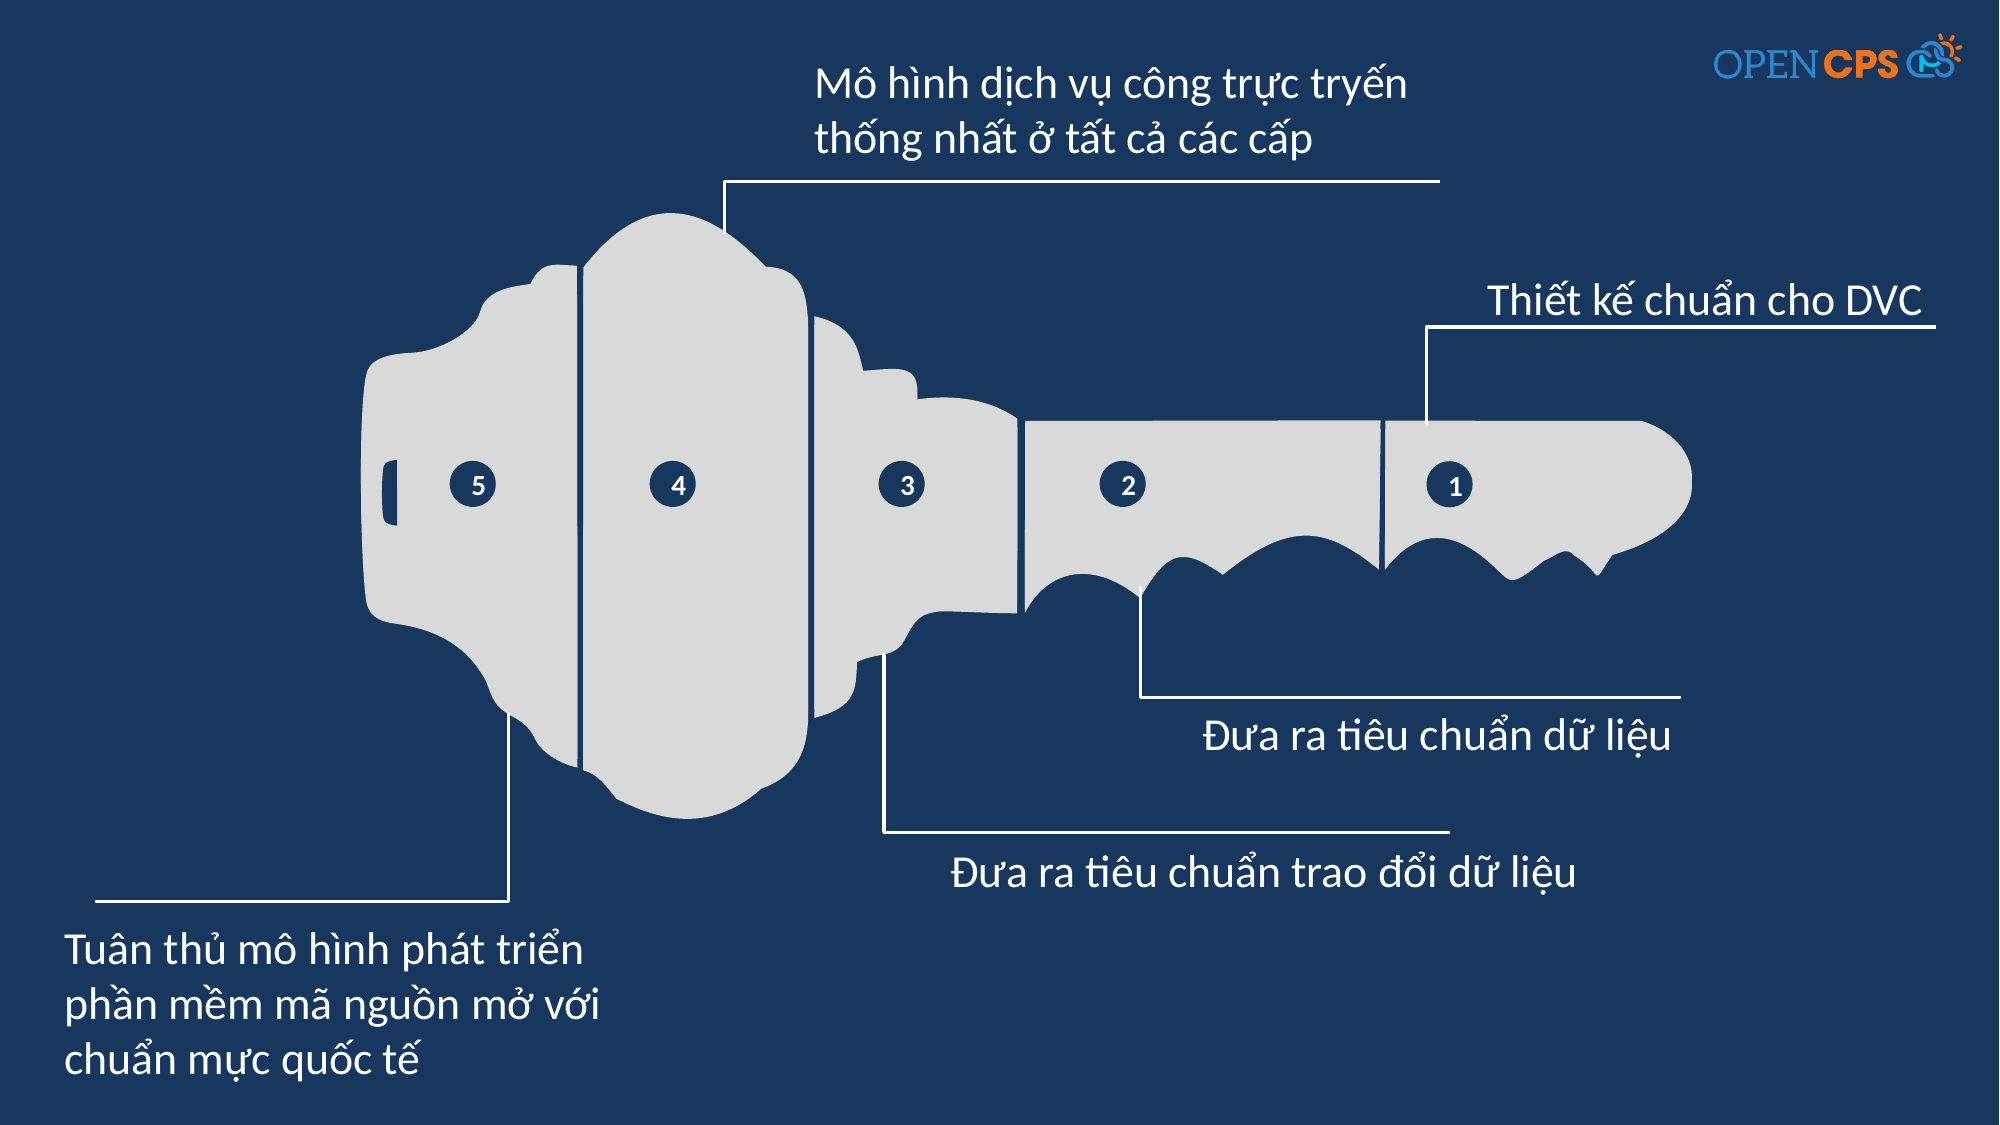

Mô hình dịch vụ công trực tryến thống nhất ở tất cả các cấp
Thiết kế chuẩn cho DVC
5
4
3
2
1
Đưa ra tiêu chuẩn dữ liệu
Đưa ra tiêu chuẩn trao đổi dữ liệu
Tuân thủ mô hình phát triển phần mềm mã nguồn mở với chuẩn mực quốc tế